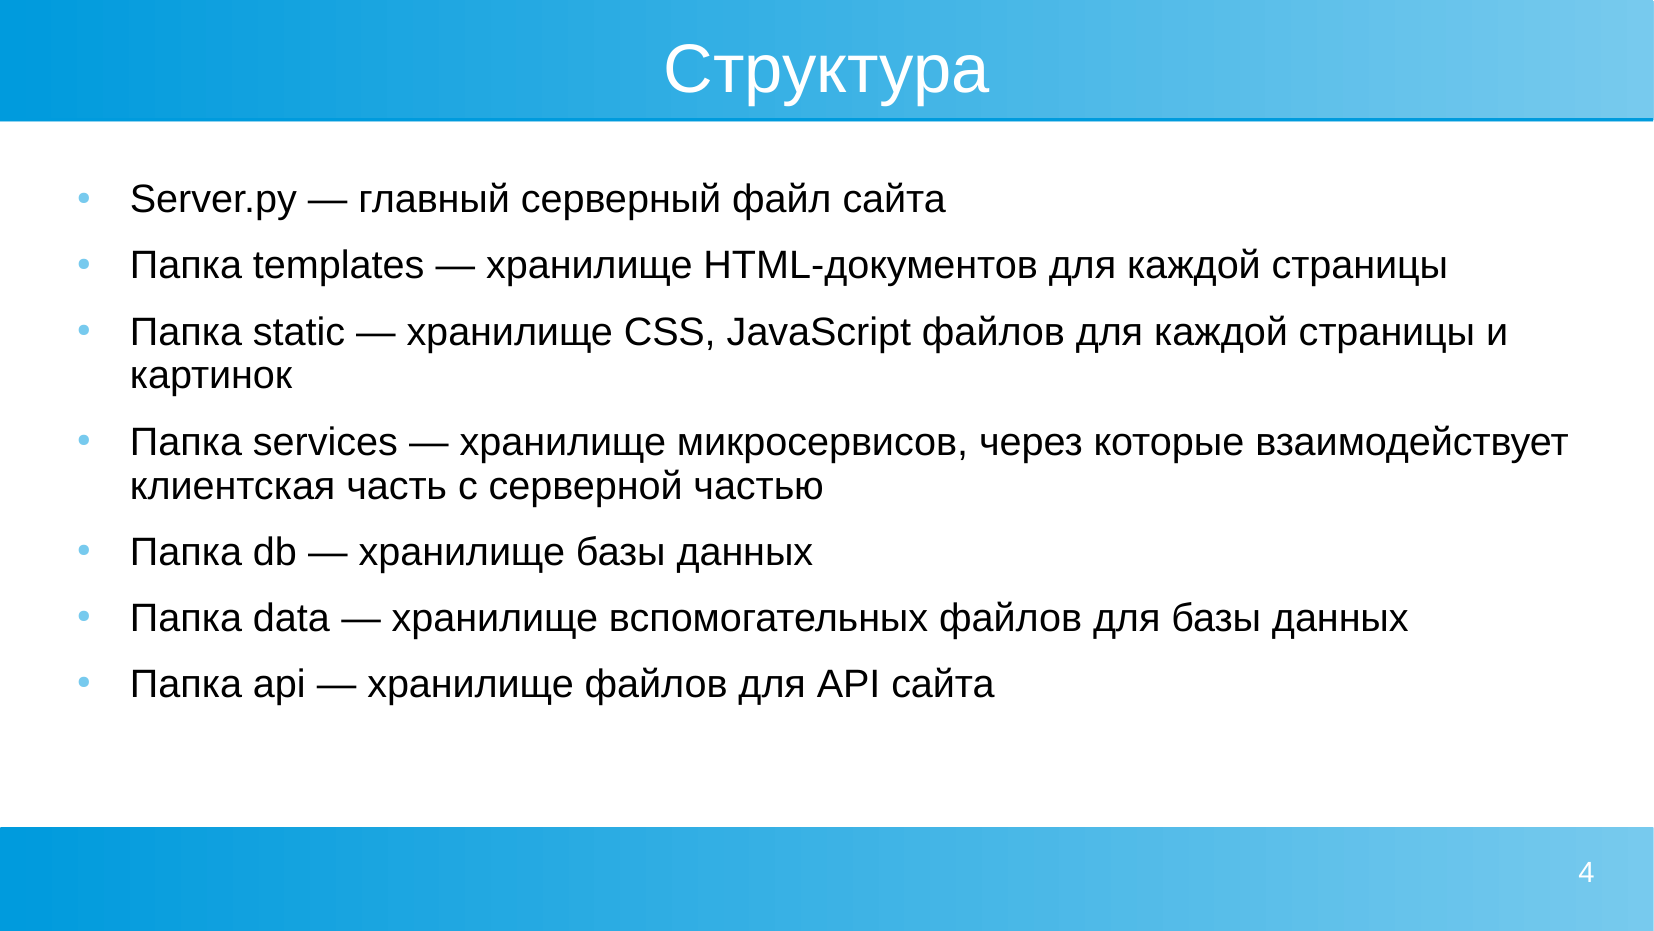

# Структура
Server.py — главный серверный файл сайта
Папка templates — хранилище HTML-документов для каждой страницы
Папка static — хранилище CSS, JavaScript файлов для каждой страницы и картинок
Папка services — хранилище микросервисов, через которые взаимодействует клиентская часть с серверной частью
Папка db — хранилище базы данных
Папка data — хранилище вспомогательных файлов для базы данных
Папка api — хранилище файлов для API сайта
4